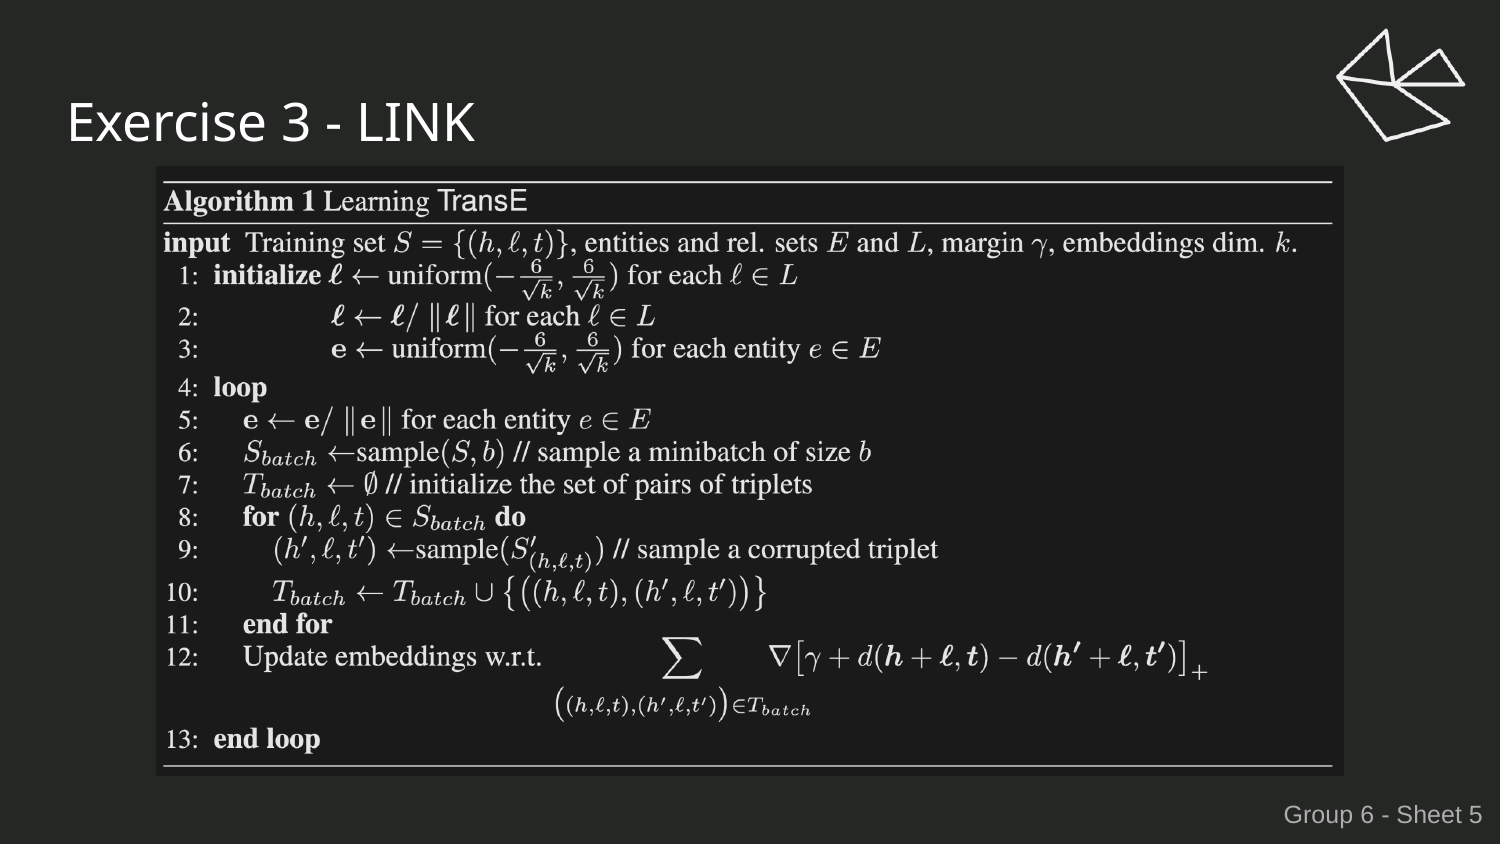

# Exercise 3 - LINK
Group 6 - Sheet 5